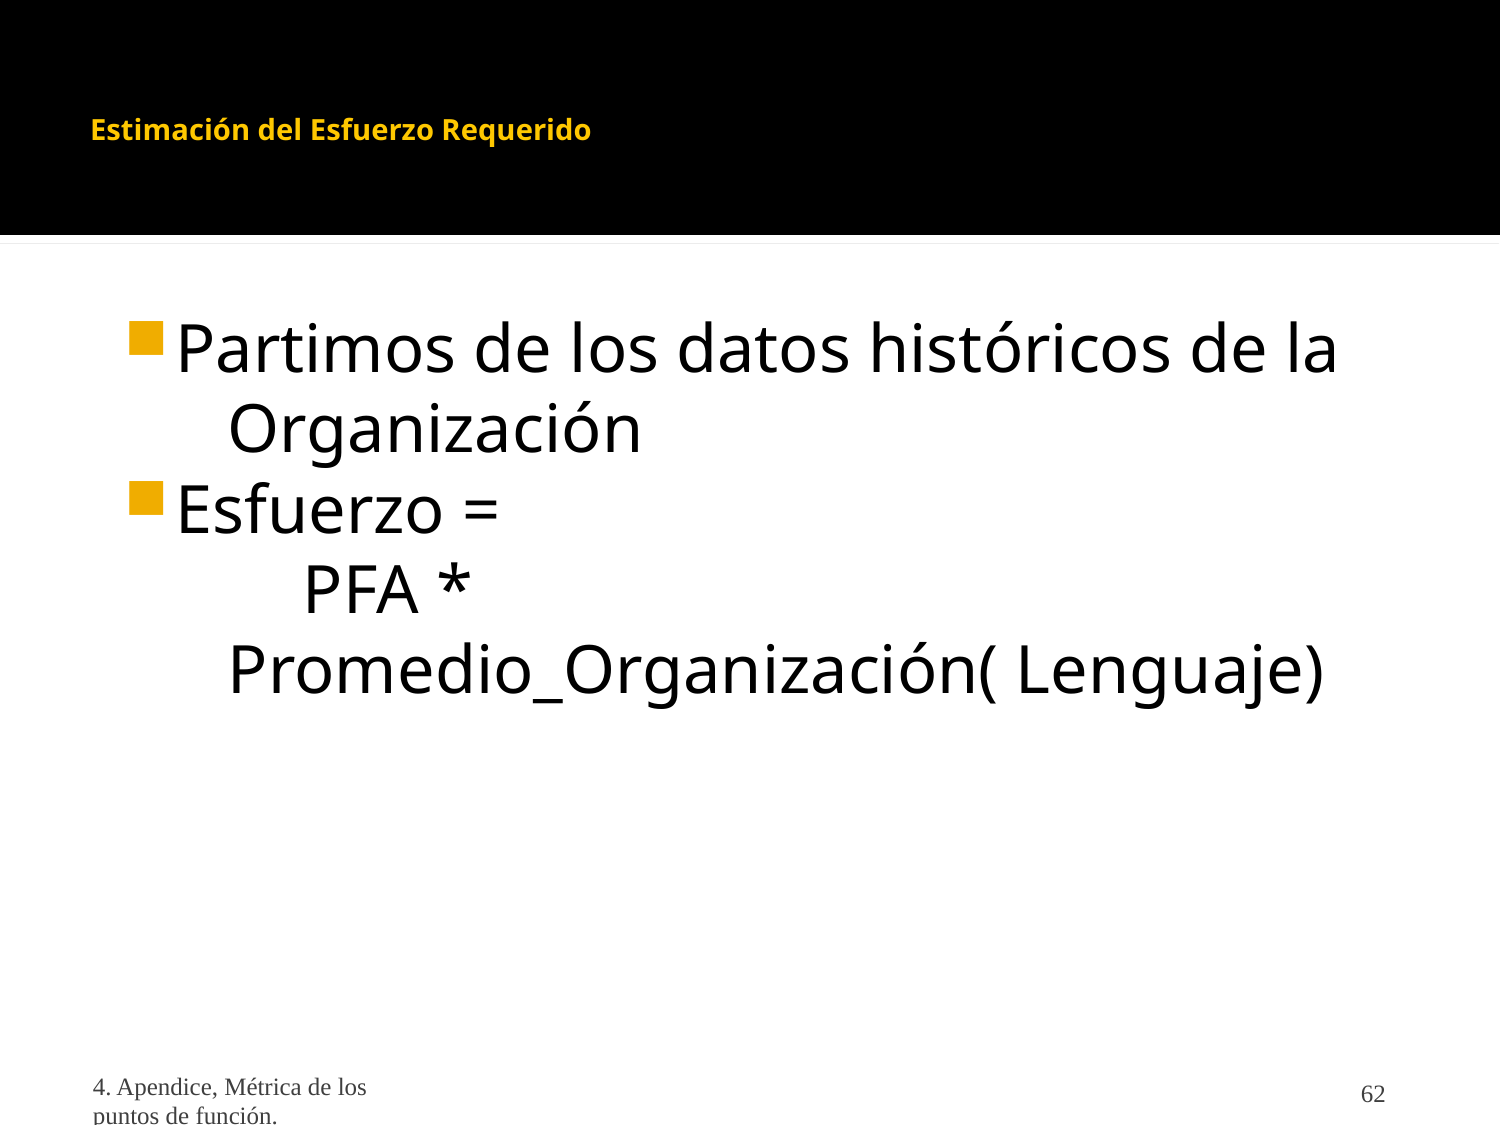

# Estimación del Esfuerzo Requerido
Partimos de los datos históricos de la Organización
Esfuerzo =
	PFA * Promedio_Organización( Lenguaje)
4. Apendice, Métrica de los puntos de función.